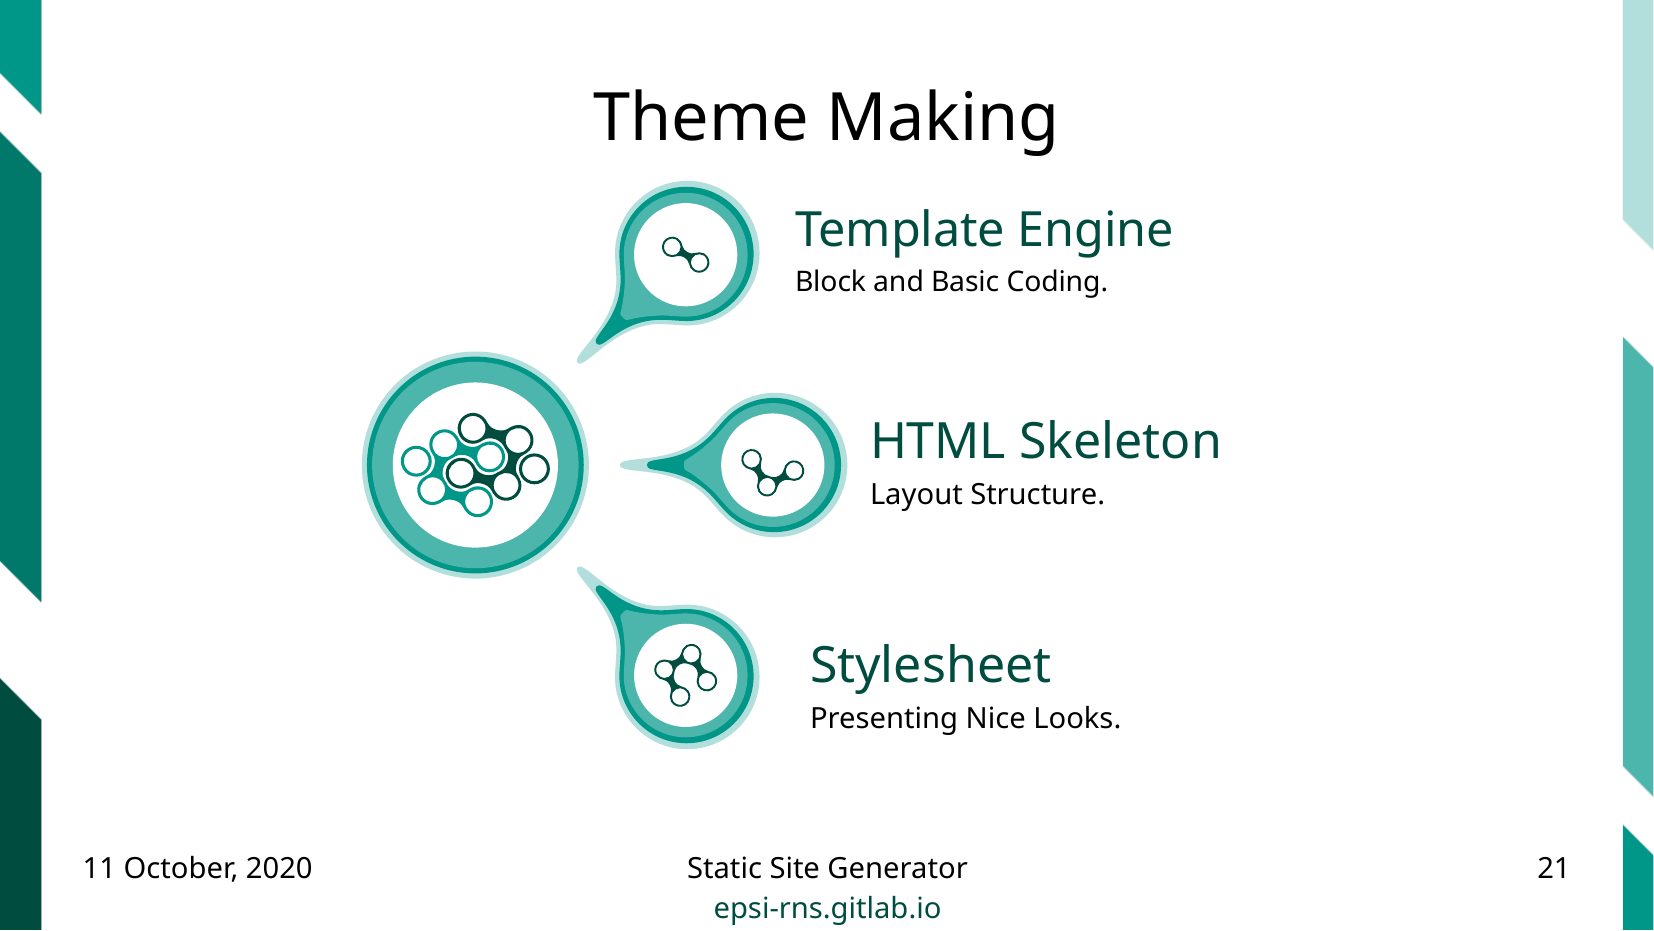

# Theme Making
Template Engine
Block and Basic Coding.
HTML Skeleton
Layout Structure.
Stylesheet
Presenting Nice Looks.
11 October, 2020
Static Site Generator
21